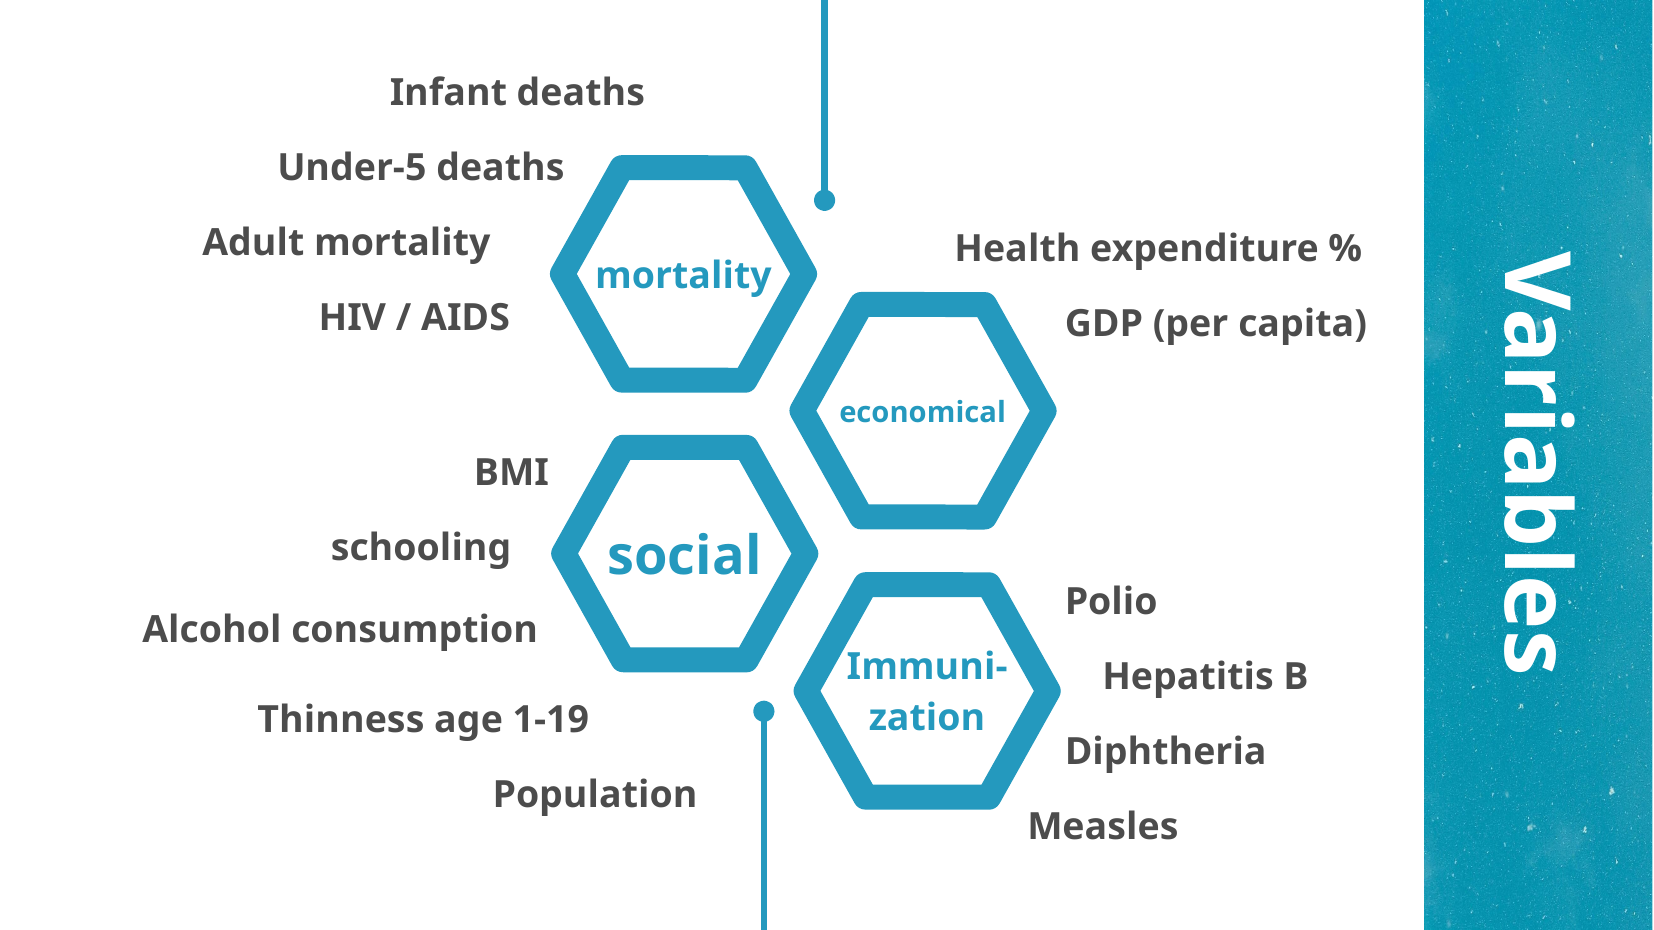

Infant deaths
Under-5 deaths
mortality
Adult mortality
Health expenditure %
HIV / AIDS
GDP (per capita)
economical
# Variables
BMI
social
schooling
Polio
Immuni-
zation
Alcohol consumption
Hepatitis B
Thinness age 1-19
Diphtheria
Population
Measles